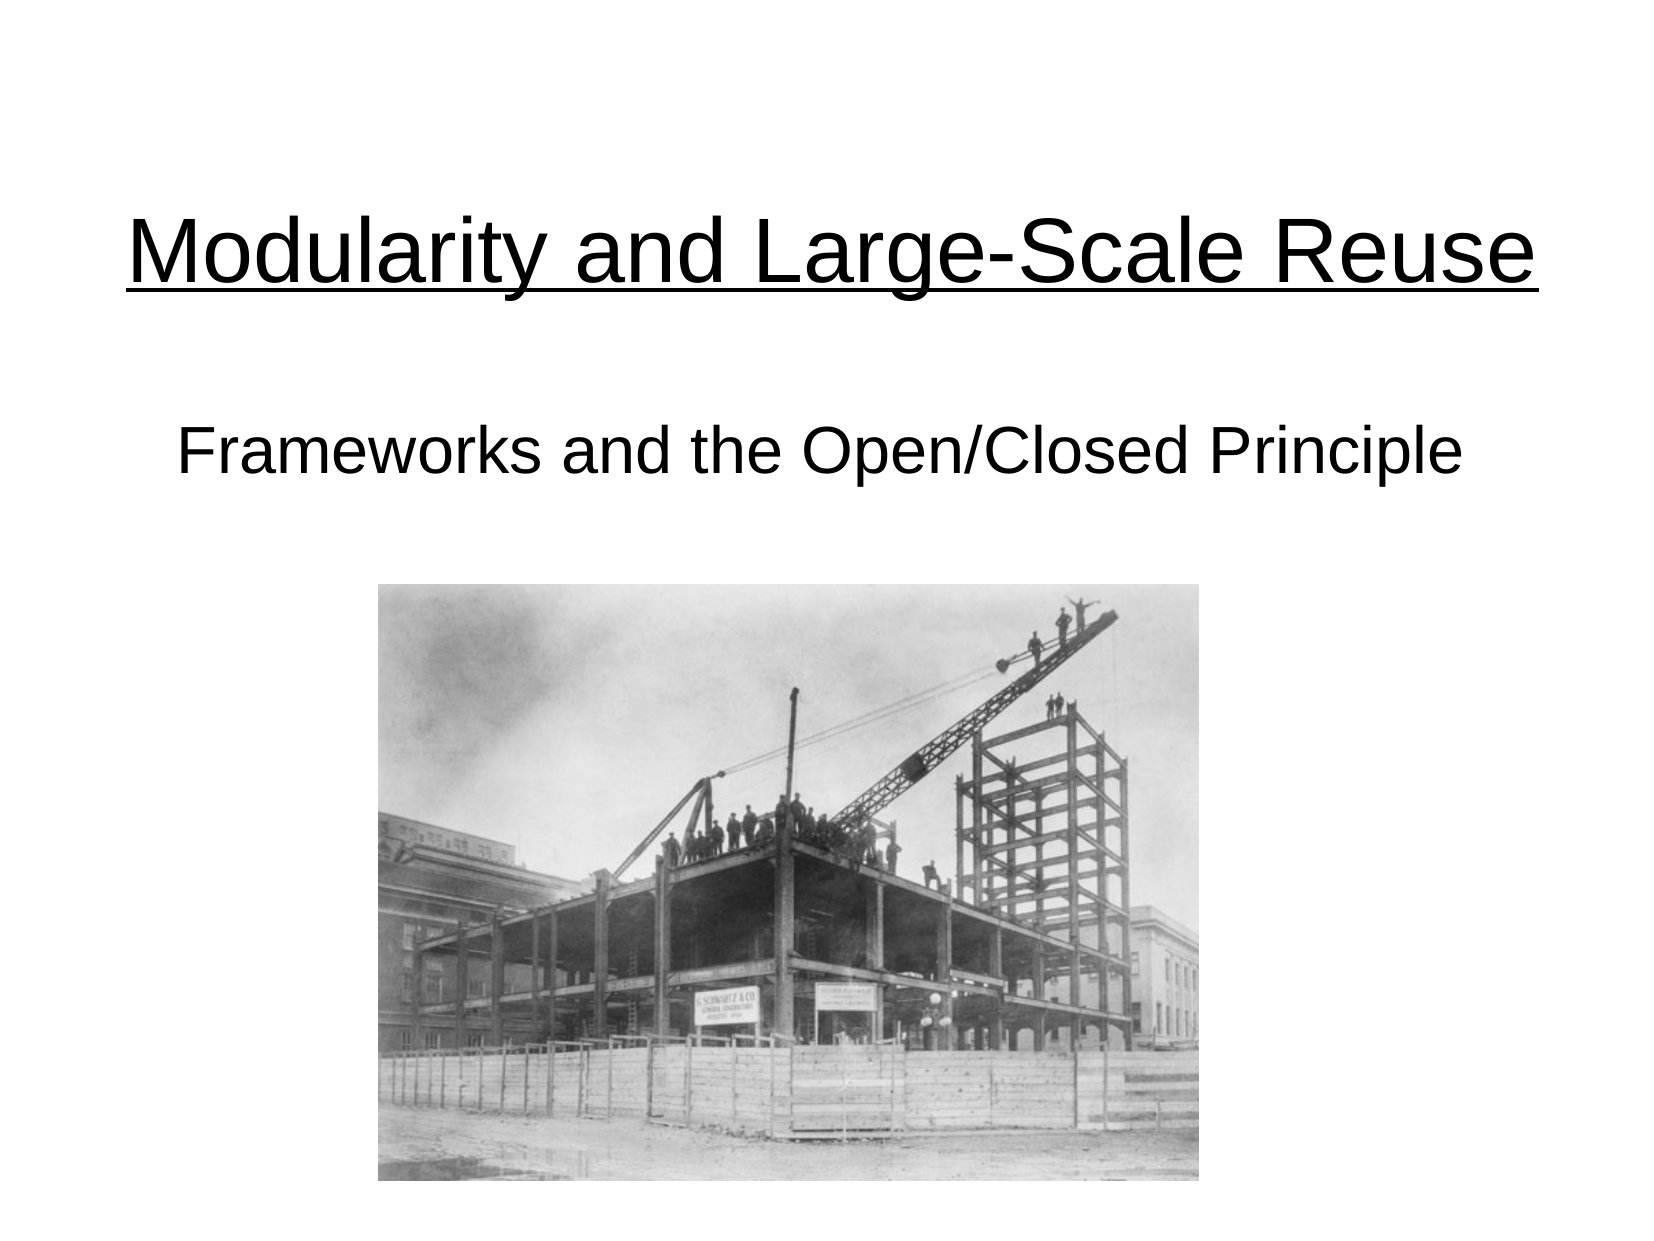

# Modularity and Large-Scale Reuse
Frameworks and the Open/Closed Principle